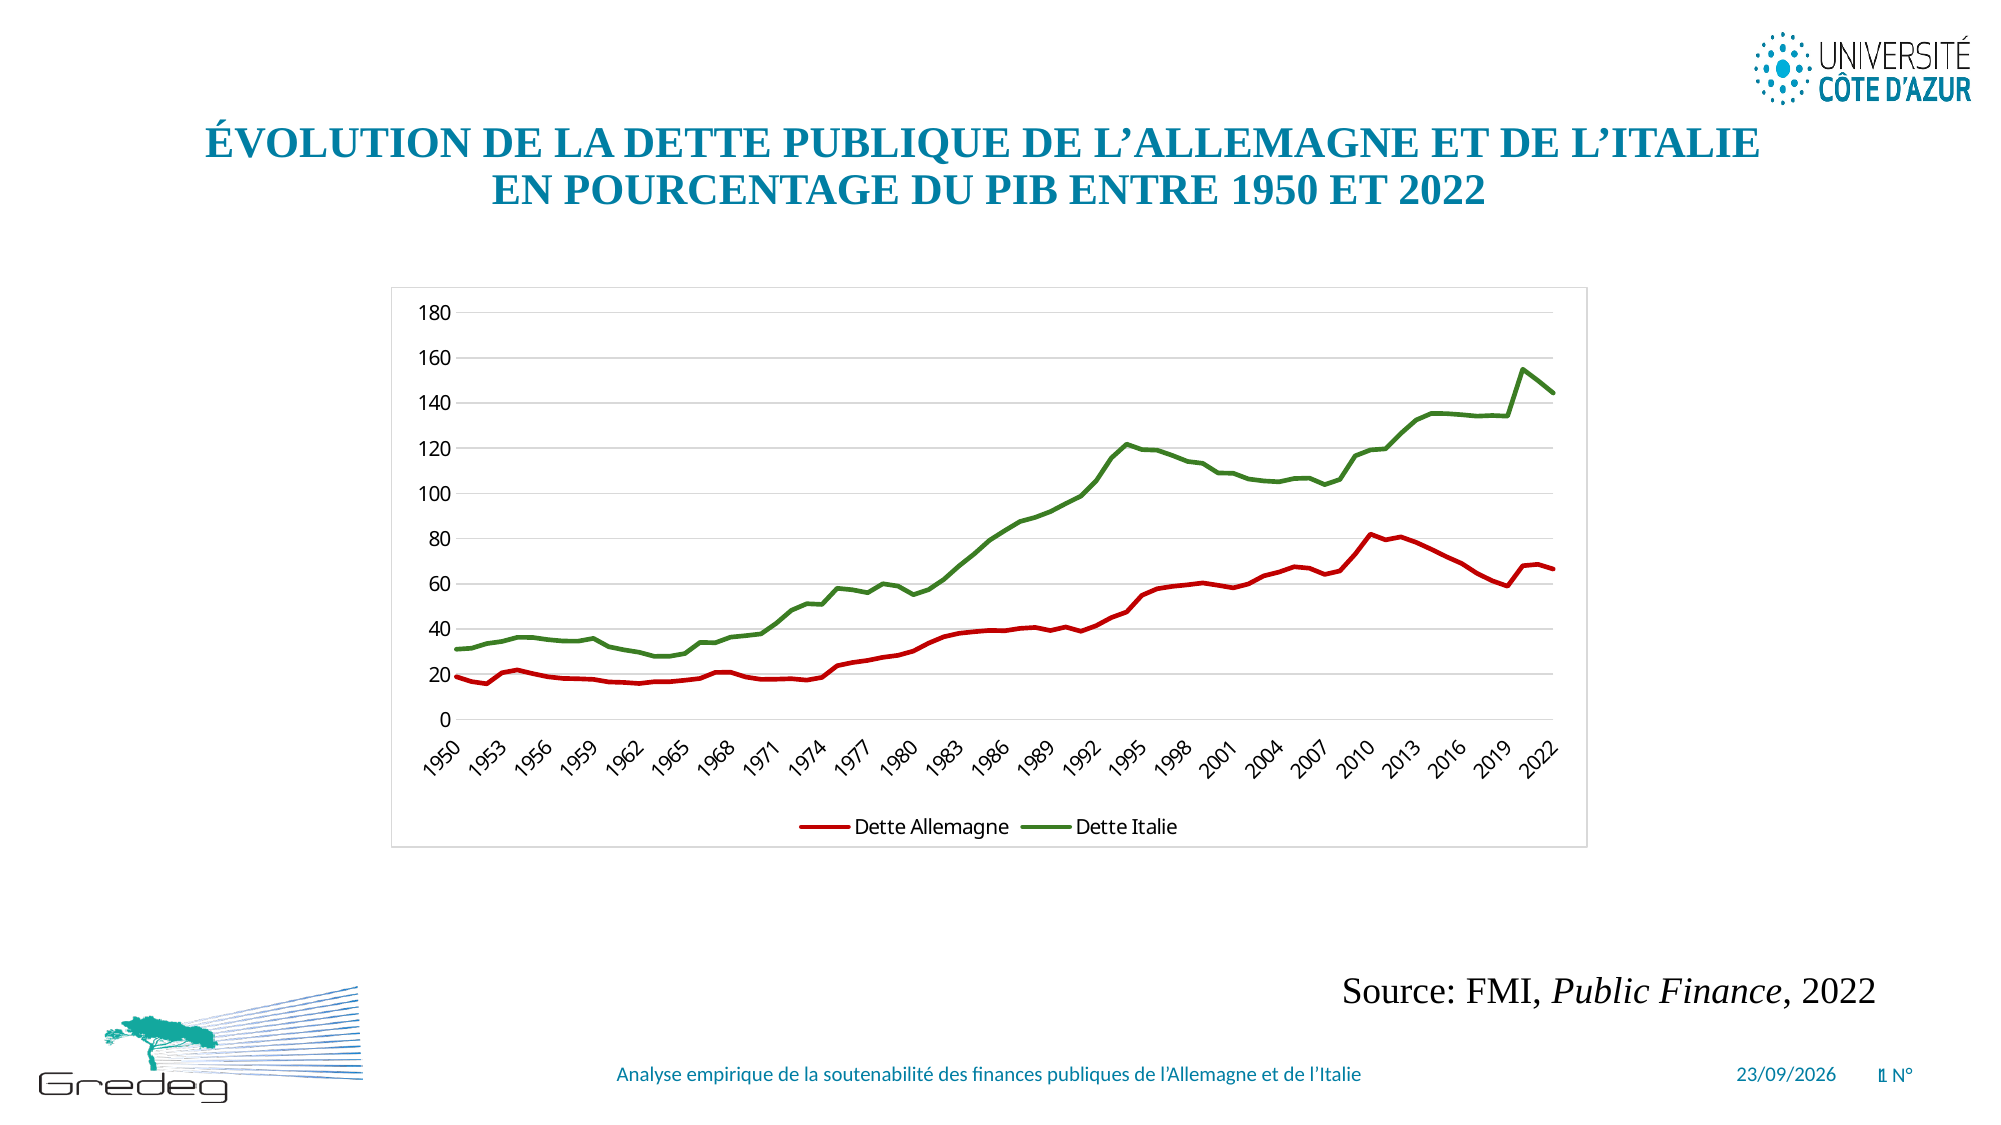

# ÉVOLUTION DE LA DETTE PUBLIQUE DE L’ALLEMAGNE ET DE L’ITALIE EN POURCENTAGE DU PIB ENTRE 1950 ET 2022
### Chart
| Category | Dette Allemagne | Dette Italie |
|---|---|---|
| 1950 | 18.880699314478 | 31.039786333419 |
| 1951 | 16.747773217987 | 31.474860884531 |
| 1952 | 15.762682586193 | 33.547430255208 |
| 1953 | 20.637223125817 | 34.496799259055 |
| 1954 | 21.890181036082 | 36.308975729758 |
| 1955 | 20.284367696334 | 36.272643257057 |
| 1956 | 18.87934225266 | 35.312760224821 |
| 1957 | 18.14370323608 | 34.694216303928 |
| 1958 | 18.001358601137 | 34.638298951235 |
| 1959 | 17.735352688354 | 35.868208740241 |
| 1960 | 16.571998795646 | 32.164542512942 |
| 1961 | 16.365389480072 | 30.781785994154 |
| 1962 | 15.909207516024 | 29.724236607709 |
| 1963 | 16.681795874756 | 27.916547594778 |
| 1964 | 16.699554813678 | 27.942406909955 |
| 1965 | 17.325540381559 | 29.131763252242 |
| 1966 | 18.121190285205 | 34.096163340659 |
| 1967 | 20.806270184449 | 33.913157779433 |
| 1968 | 20.881795317749 | 36.415921048662 |
| 1969 | 18.7799560897 | 37.062495137664 |
| 1970 | 17.725514155146 | 37.834181561028 |
| 1971 | 17.805423175599 | 42.522298492894 |
| 1972 | 18.027714622123 | 48.301766108891 |
| 1973 | 17.389645119609 | 51.181379089007 |
| 1974 | 18.591220047414 | 50.860019358968 |
| 1975 | 23.74598758658 | 58.001357214203 |
| 1976 | 25.173149803014 | 57.366383767163 |
| 1977 | 26.130363188932 | 56.052754373888 |
| 1978 | 27.469138673118 | 60.018399354276 |
| 1979 | 28.347167031228 | 58.973919873567 |
| 1980 | 30.245445588935 | 55.185962523872 |
| 1981 | 33.736863453249 | 57.396118604339 |
| 1982 | 36.571678186273 | 61.90663898334 |
| 1983 | 38.104848833883 | 67.93606220354 |
| 1984 | 38.799812341005 | 73.259316926168 |
| 1985 | 39.373046920438 | 79.237926242842 |
| 1986 | 39.230406504582 | 83.537427494728 |
| 1987 | 40.255003675141 | 87.560780221752 |
| 1988 | 40.673404069559 | 89.382307842148 |
| 1989 | 39.336959923262 | 91.9470761635 |
| 1990 | 40.88555162052 | 95.46416367514 |
| 1991 | 38.984613444318 | 98.818066118822 |
| 1992 | 41.453709034934 | 105.54348510993 |
| 1993 | 45.095351506948 | 115.68377833072 |
| 1994 | 47.536989970211 | 121.79353248495 |
| 1995 | 54.902433746259 | 119.36208692236 |
| 1996 | 57.79392936327 | 119.10947290249 |
| 1997 | 58.866583382199 | 116.78212418394 |
| 1998 | 59.534704778547 | 114.12691978354 |
| 1999 | 60.387379338474 | 113.28951463423 |
| 2000 | 59.339857474076 | 109.02587705942 |
| 2001 | 58.193036721994 | 108.88630684568 |
| 2002 | 59.945771841392 | 106.36047160515 |
| 2003 | 63.538346061847 | 105.49451602825 |
| 2004 | 65.200882202146 | 105.10091219209 |
| 2005 | 67.546311470037 | 106.55753532295 |
| 2006 | 66.887106512151 | 106.73967791192 |
| 2007 | 64.158308495529 | 103.88953645408 |
| 2008 | 65.681624510601 | 106.16394789644 |
| 2009 | 73.15660354986 | 116.60964510872 |
| 2010 | 81.994696615193 | 119.19841533557 |
| 2011 | 79.417165387071 | 119.69298111285 |
| 2012 | 80.745161748582 | 126.49469350218 |
| 2013 | 78.322442954452 | 132.4571137903 |
| 2014 | 75.279101464424 | 135.36705023854 |
| 2015 | 71.946513426168 | 135.28112886178 |
| 2016 | 68.955320058442 | 134.78507141929 |
| 2017 | 64.635677469117 | 134.1626181673 |
| 2018 | 61.316346996687 | 134.44311348494 |
| 2019 | 58.925562727812 | 134.1498412713 |
| 2020 | 67.986010577225 | 154.92735037634 |
| 2021 | 68.622974942736 | 149.8933053263 |
| 2022 | 66.535291759869 | 144.4079879237 |
Source: FMI, Public Finance, 2022
Analyse empirique de la soutenabilité des finances publiques de l’Allemagne et de l’Italie
1